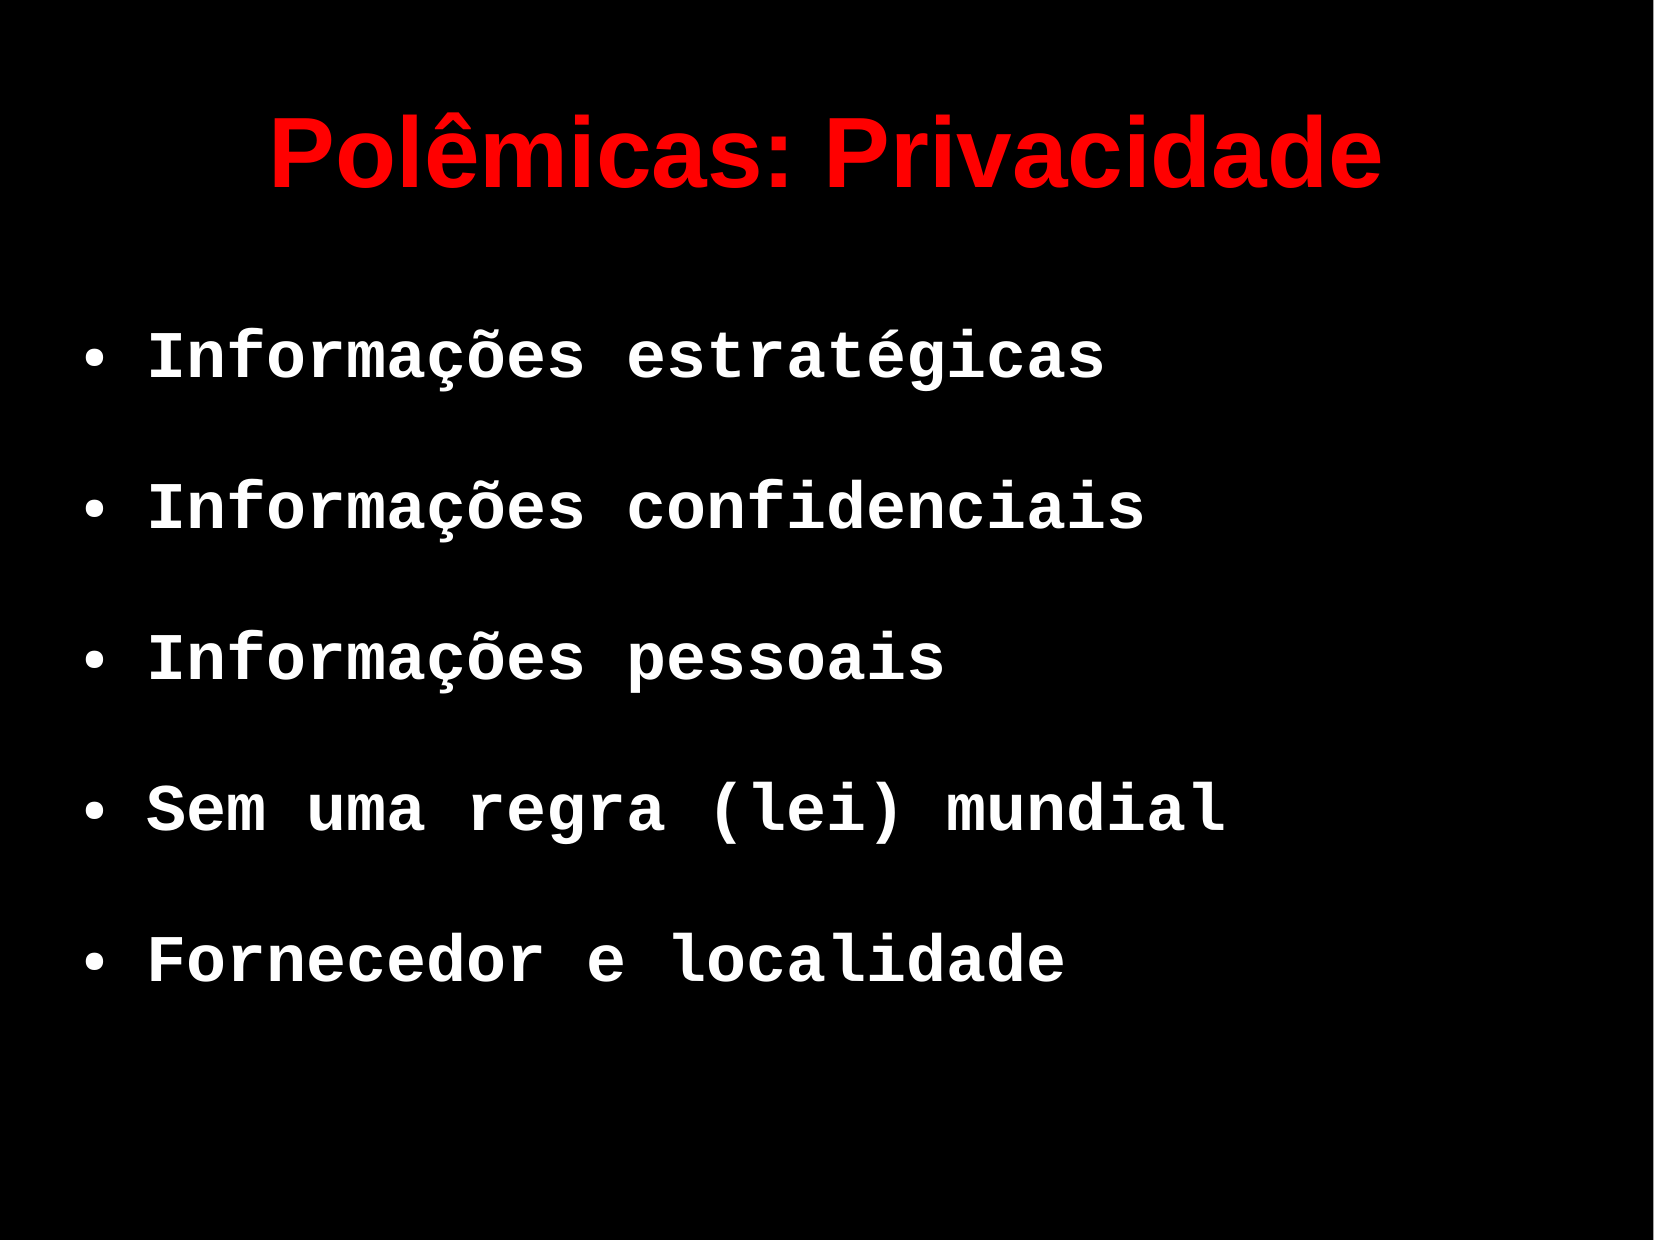

Polêmicas: Privacidade
# Informações estratégicas
 Informações confidenciais
 Informações pessoais
 Sem uma regra (lei) mundial
 Fornecedor e localidade